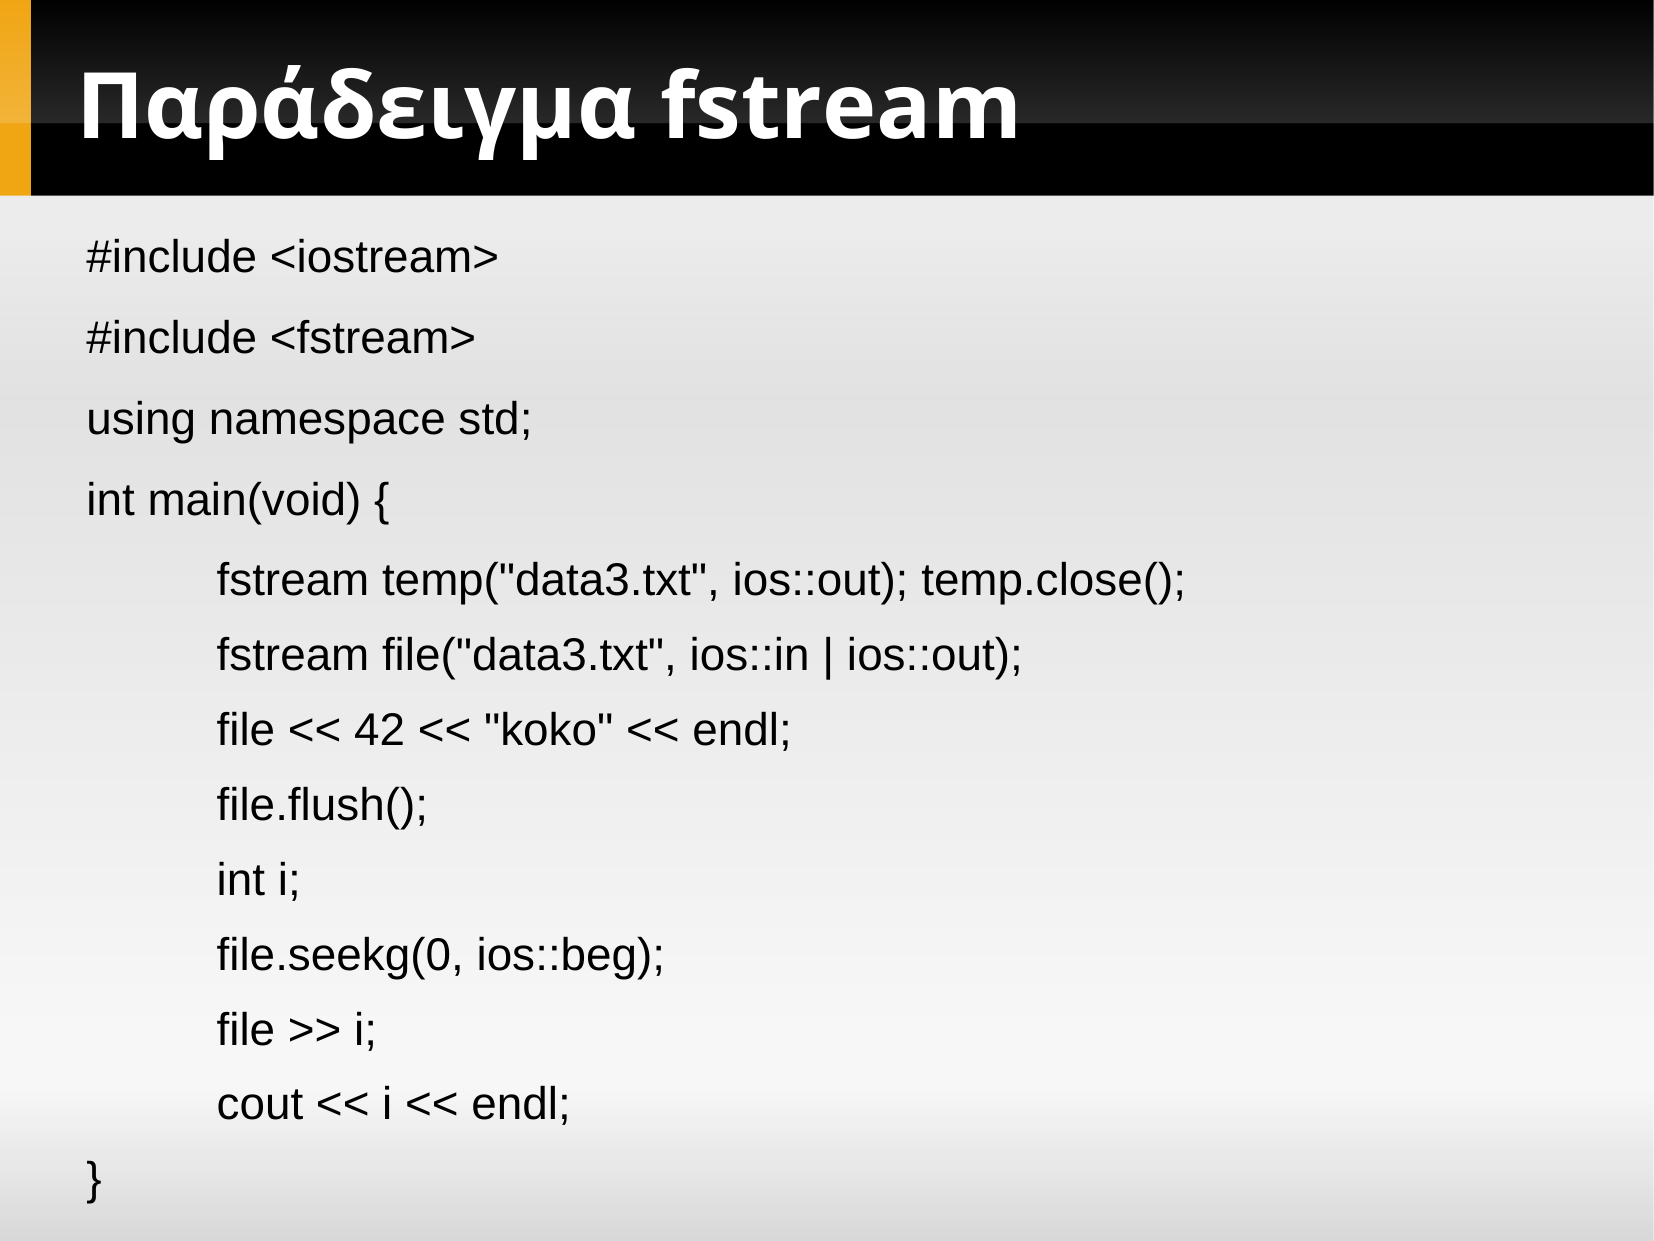

# Παράδειγμα fstream
#include <iostream>
#include <fstream>
using namespace std;
int main(void) {
fstream temp("data3.txt", ios::out); temp.close();
fstream file("data3.txt", ios::in | ios::out);
file << 42 << "koko" << endl;
file.flush();
int i;
file.seekg(0, ios::beg);
file >> i;
cout << i << endl;
}